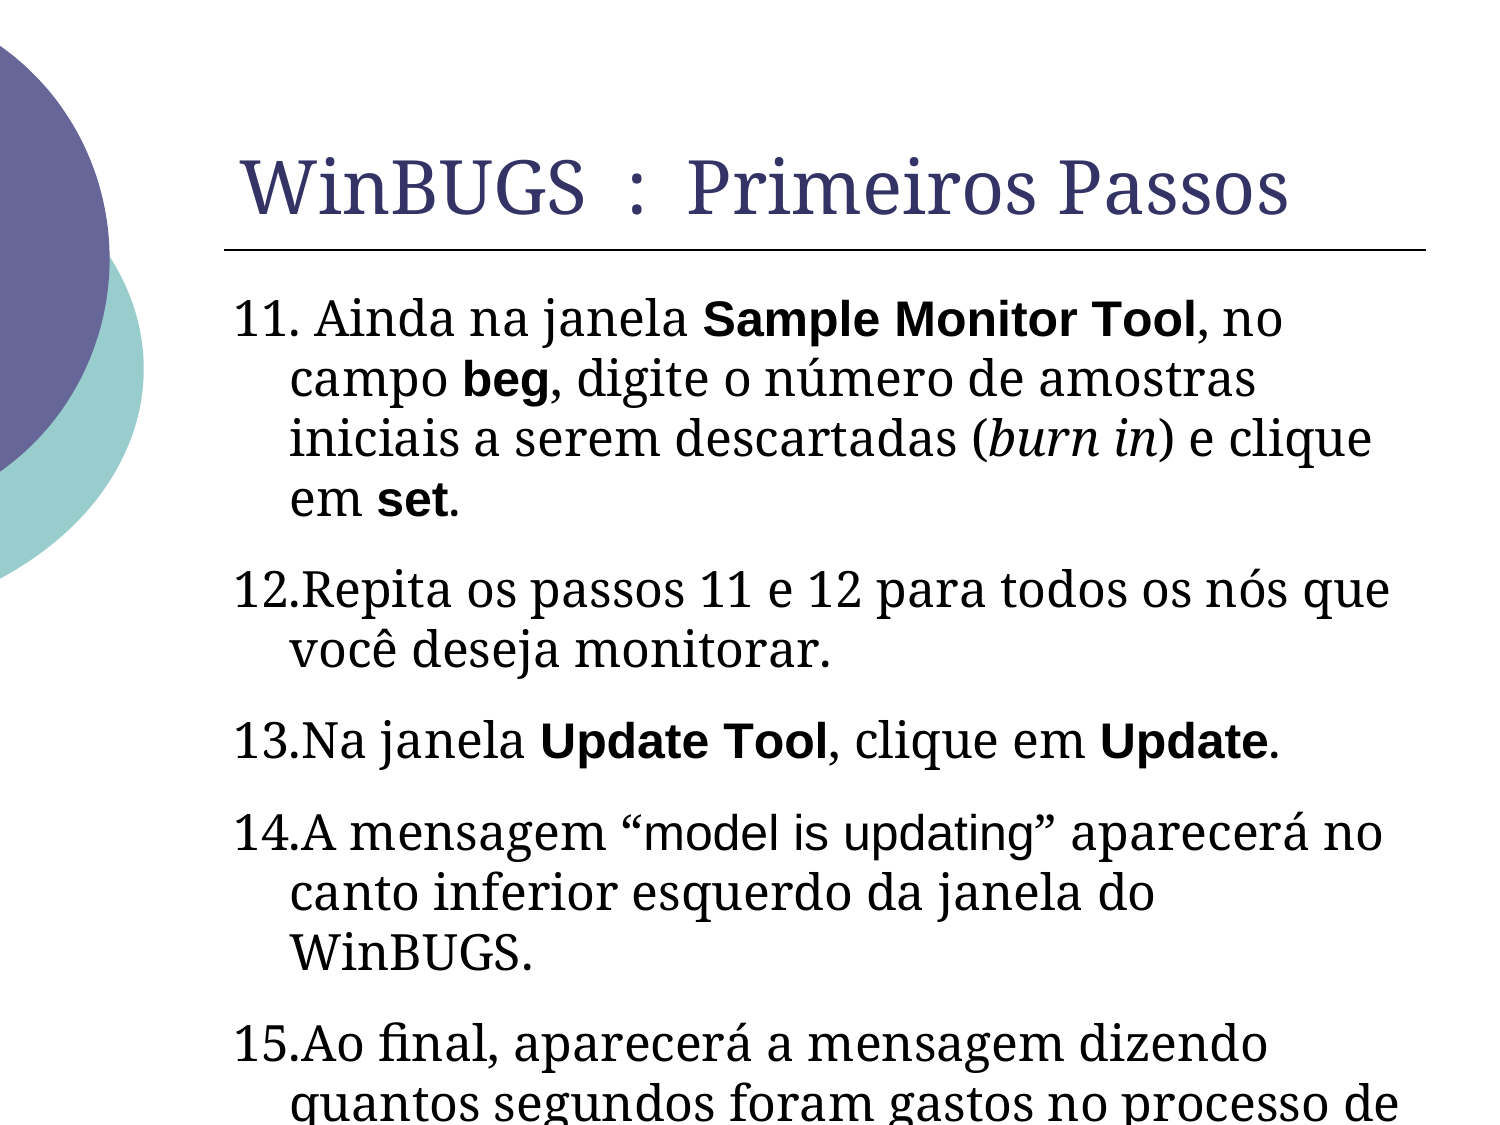

# WinBUGS : Primeiros Passos
 Ainda na janela Sample Monitor Tool, no campo beg, digite o número de amostras iniciais a serem descartadas (burn in) e clique em set.
Repita os passos 11 e 12 para todos os nós que você deseja monitorar.
Na janela Update Tool, clique em Update.
A mensagem “model is updating” aparecerá no canto inferior esquerdo da janela do WinBUGS.
Ao final, aparecerá a mensagem dizendo quantos segundos foram gastos no processo de amostragem.